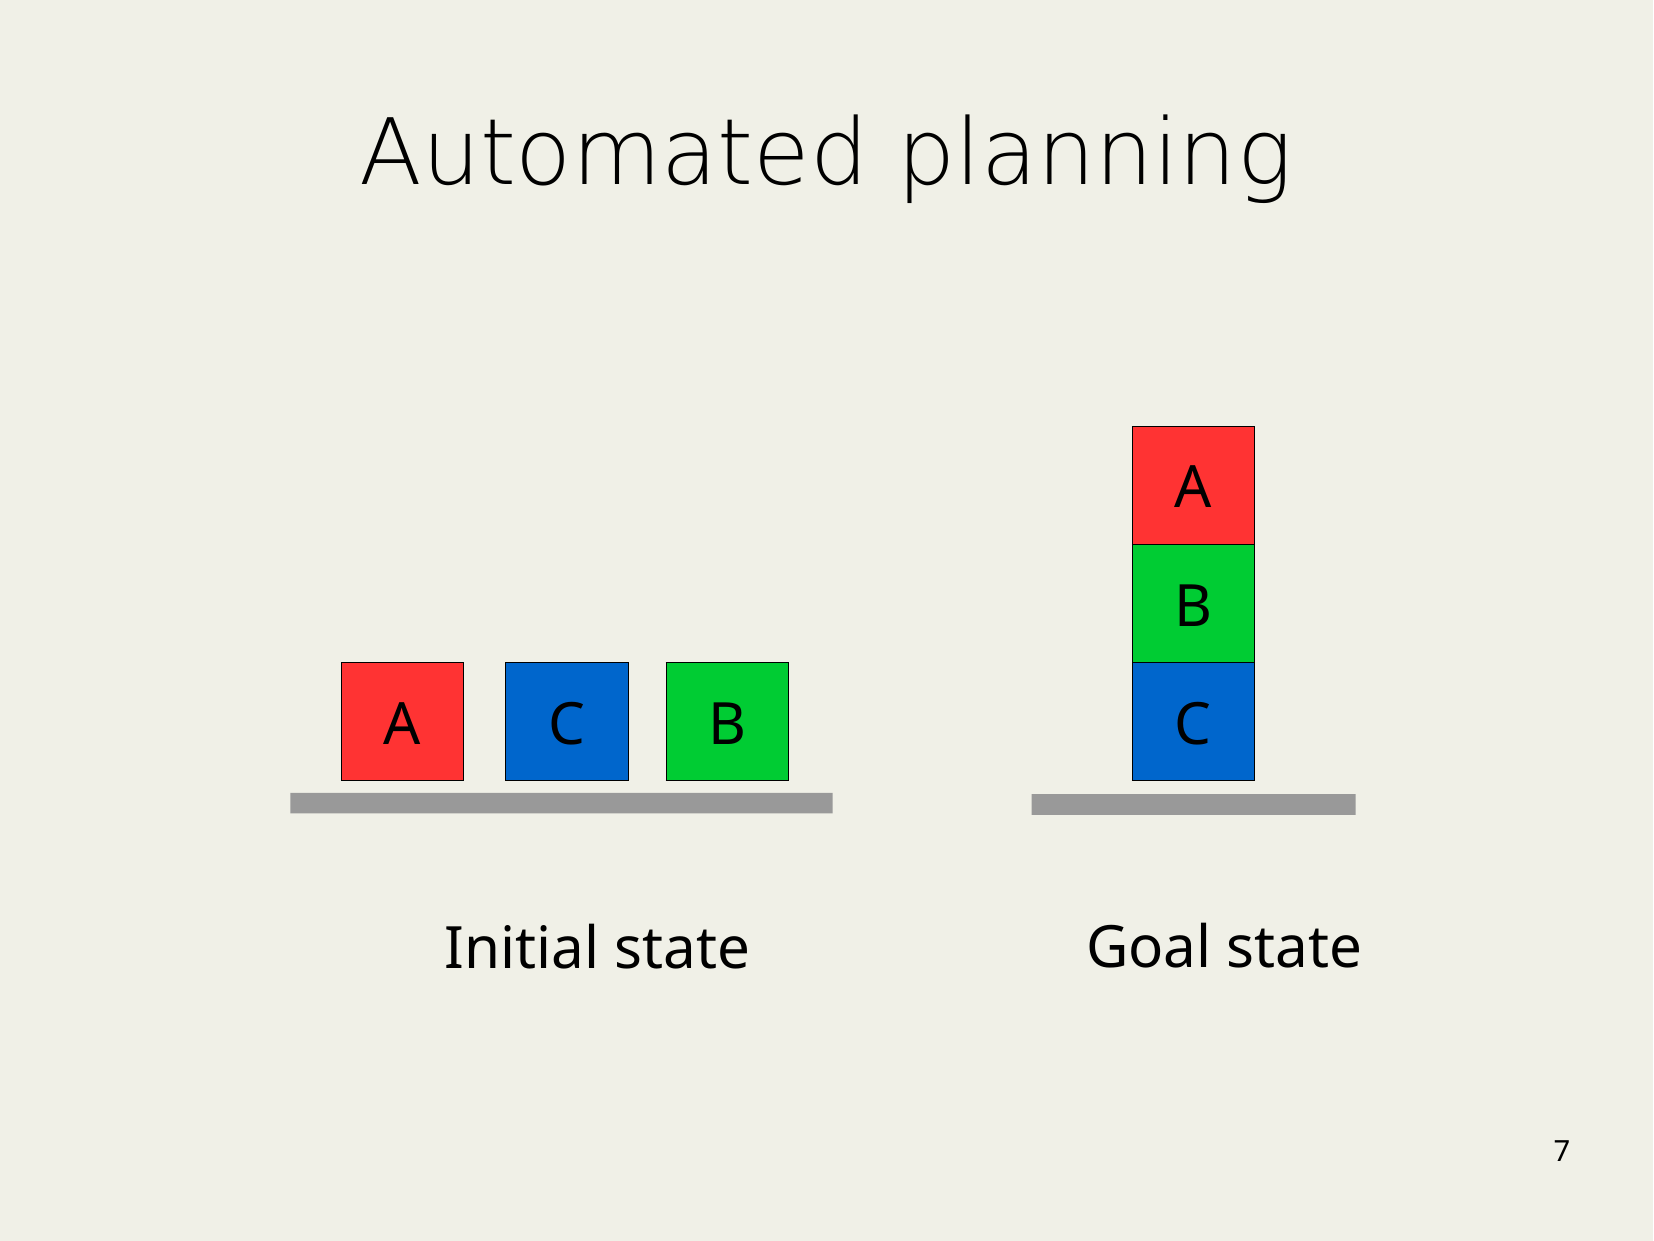

# Automated planning
| A |
| --- |
| B |
| C |
| A |
| --- |
| C |
| --- |
| B |
| --- |
Goal state
Initial state
7